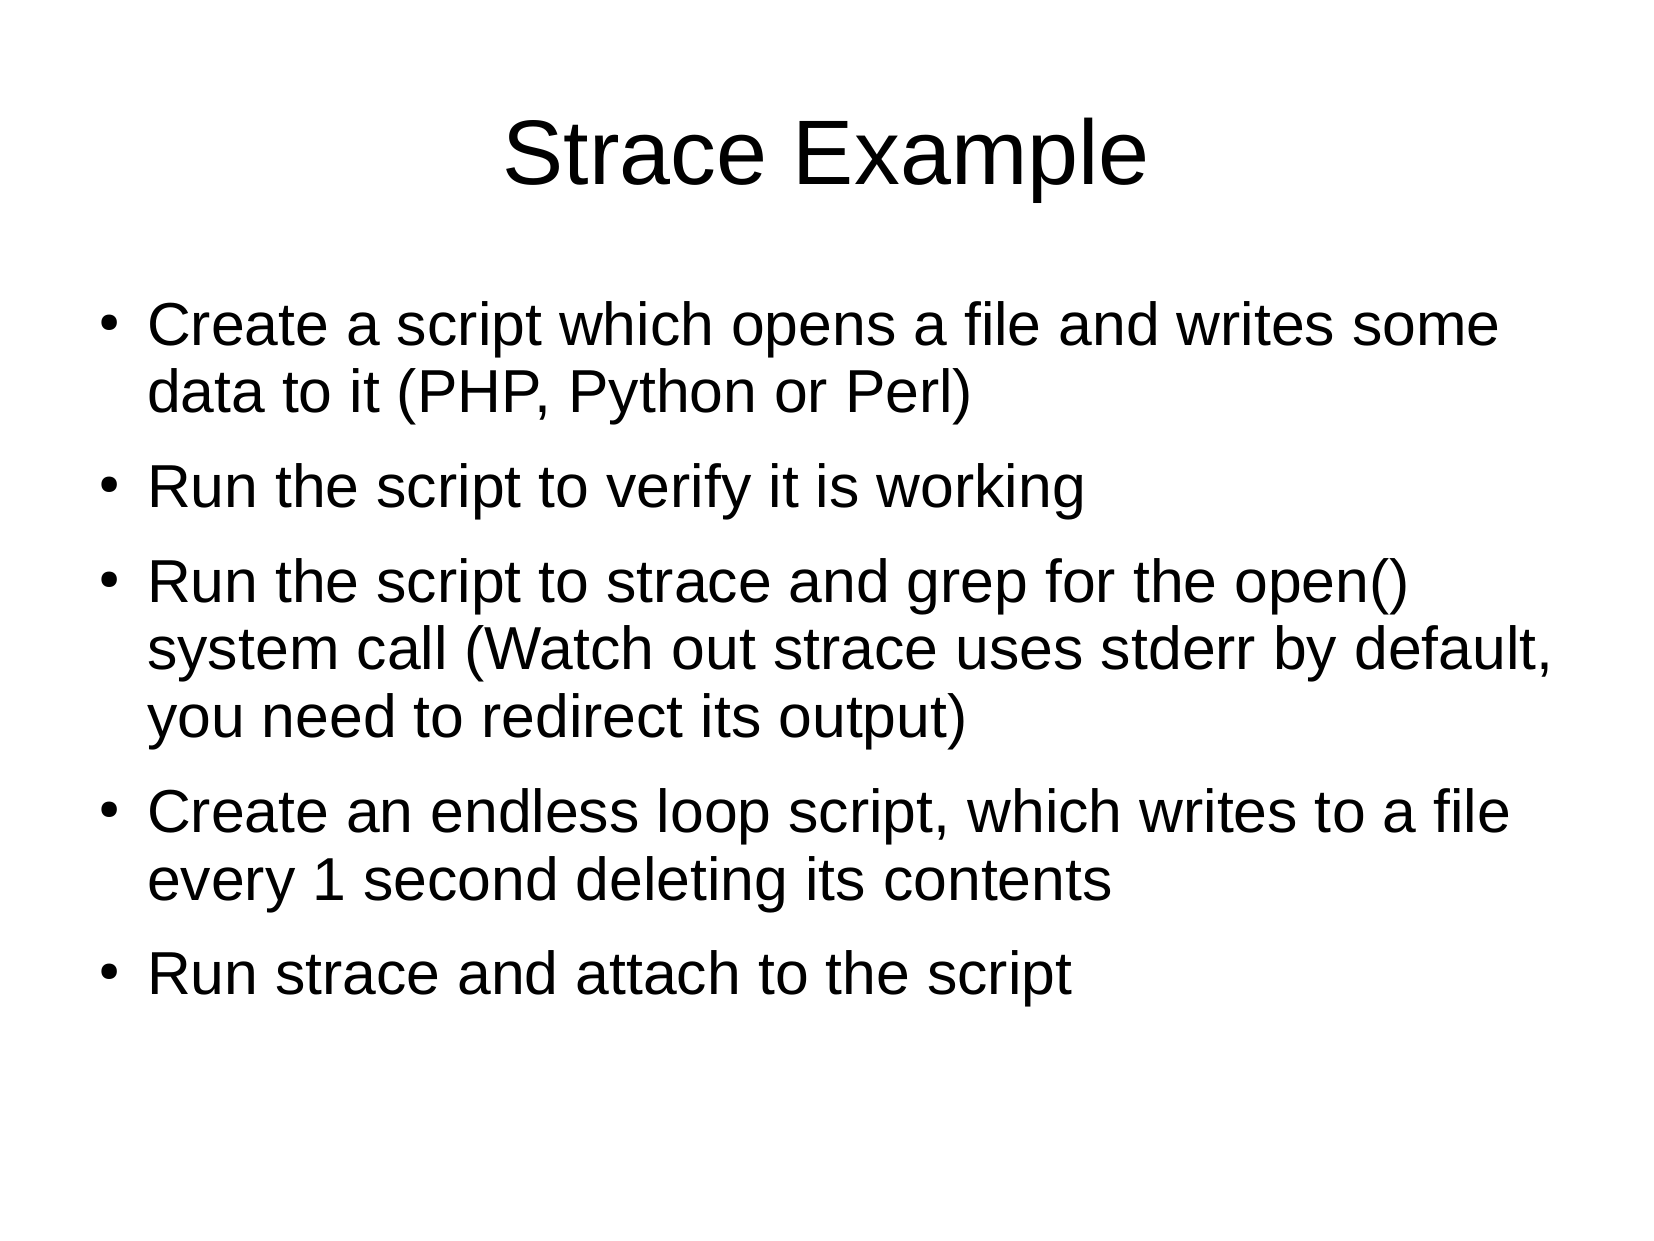

# Strace Example
Create a script which opens a file and writes some data to it (PHP, Python or Perl)
Run the script to verify it is working
Run the script to strace and grep for the open() system call (Watch out strace uses stderr by default, you need to redirect its output)
Create an endless loop script, which writes to a file every 1 second deleting its contents
Run strace and attach to the script